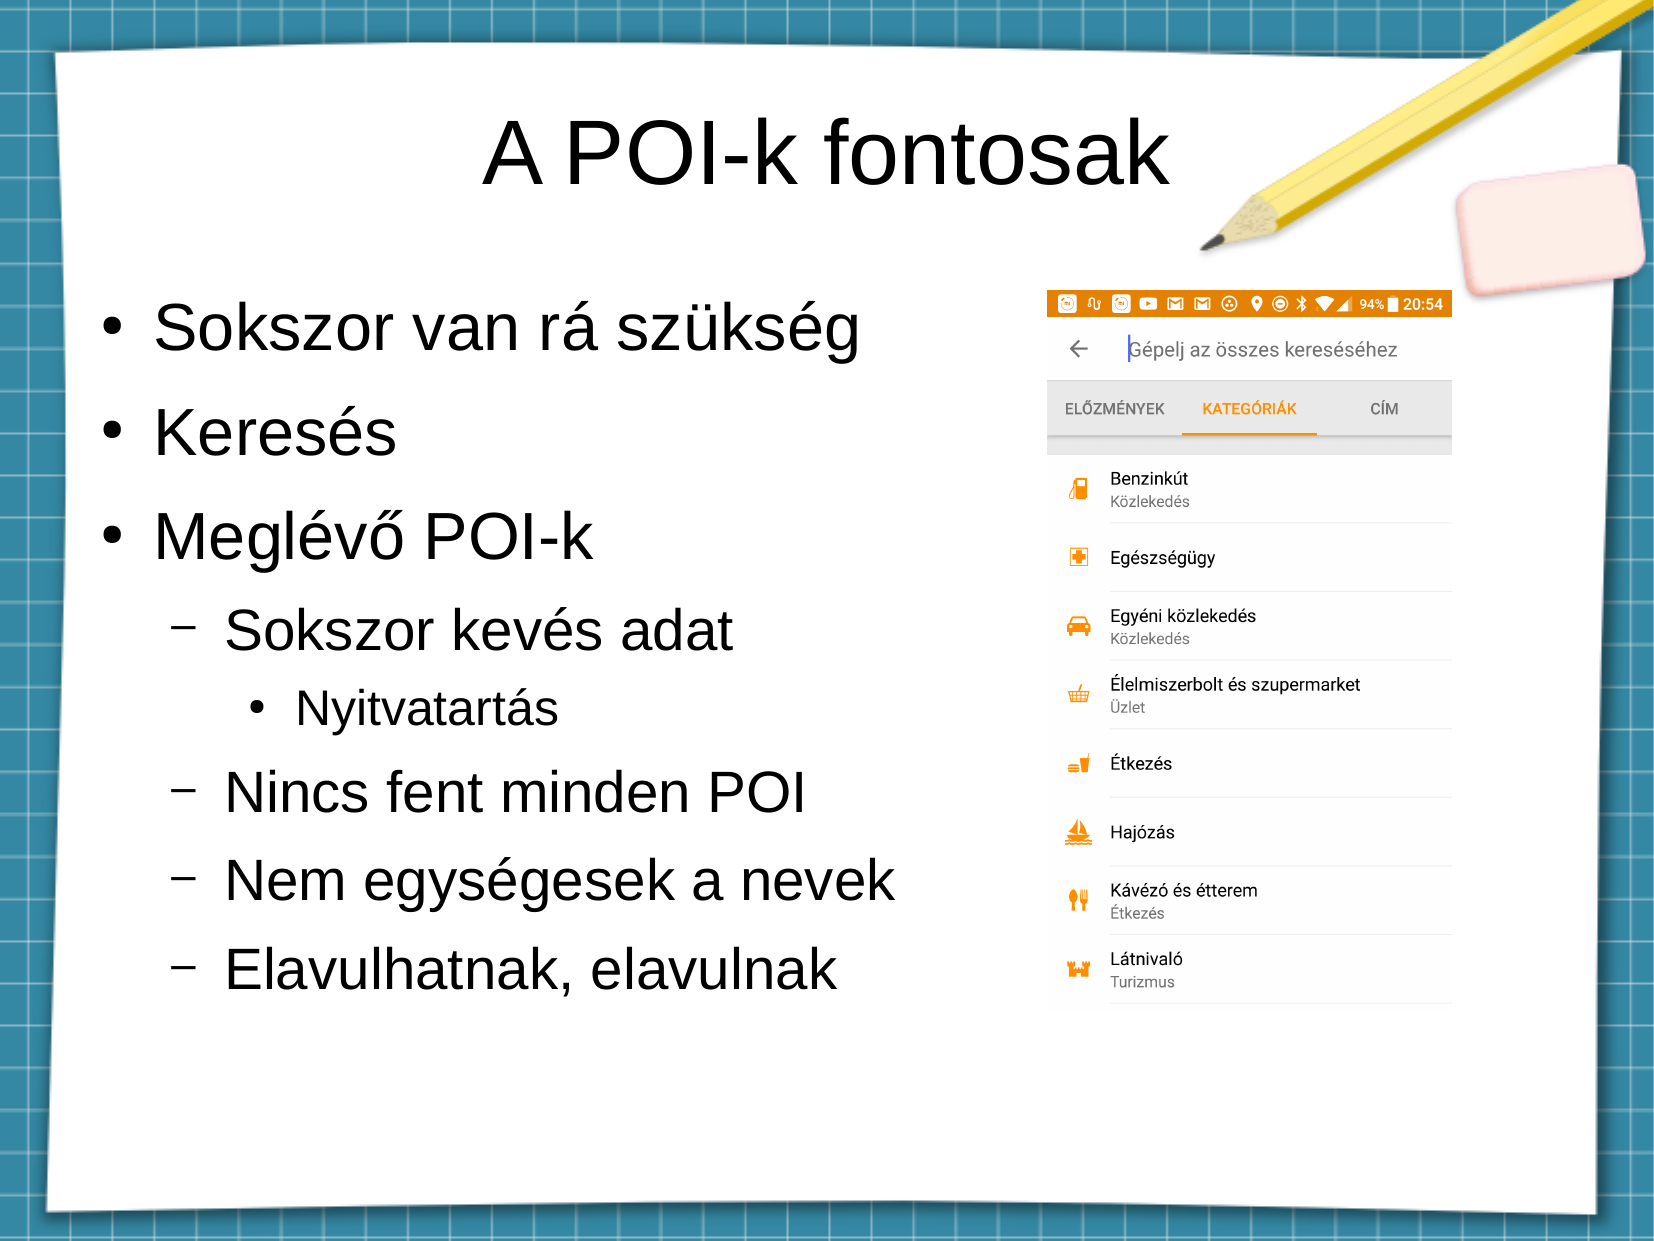

# A POI-k fontosak
Sokszor van rá szükség
Keresés
Meglévő POI-k
Sokszor kevés adat
Nyitvatartás
Nincs fent minden POI
Nem egységesek a nevek
Elavulhatnak, elavulnak